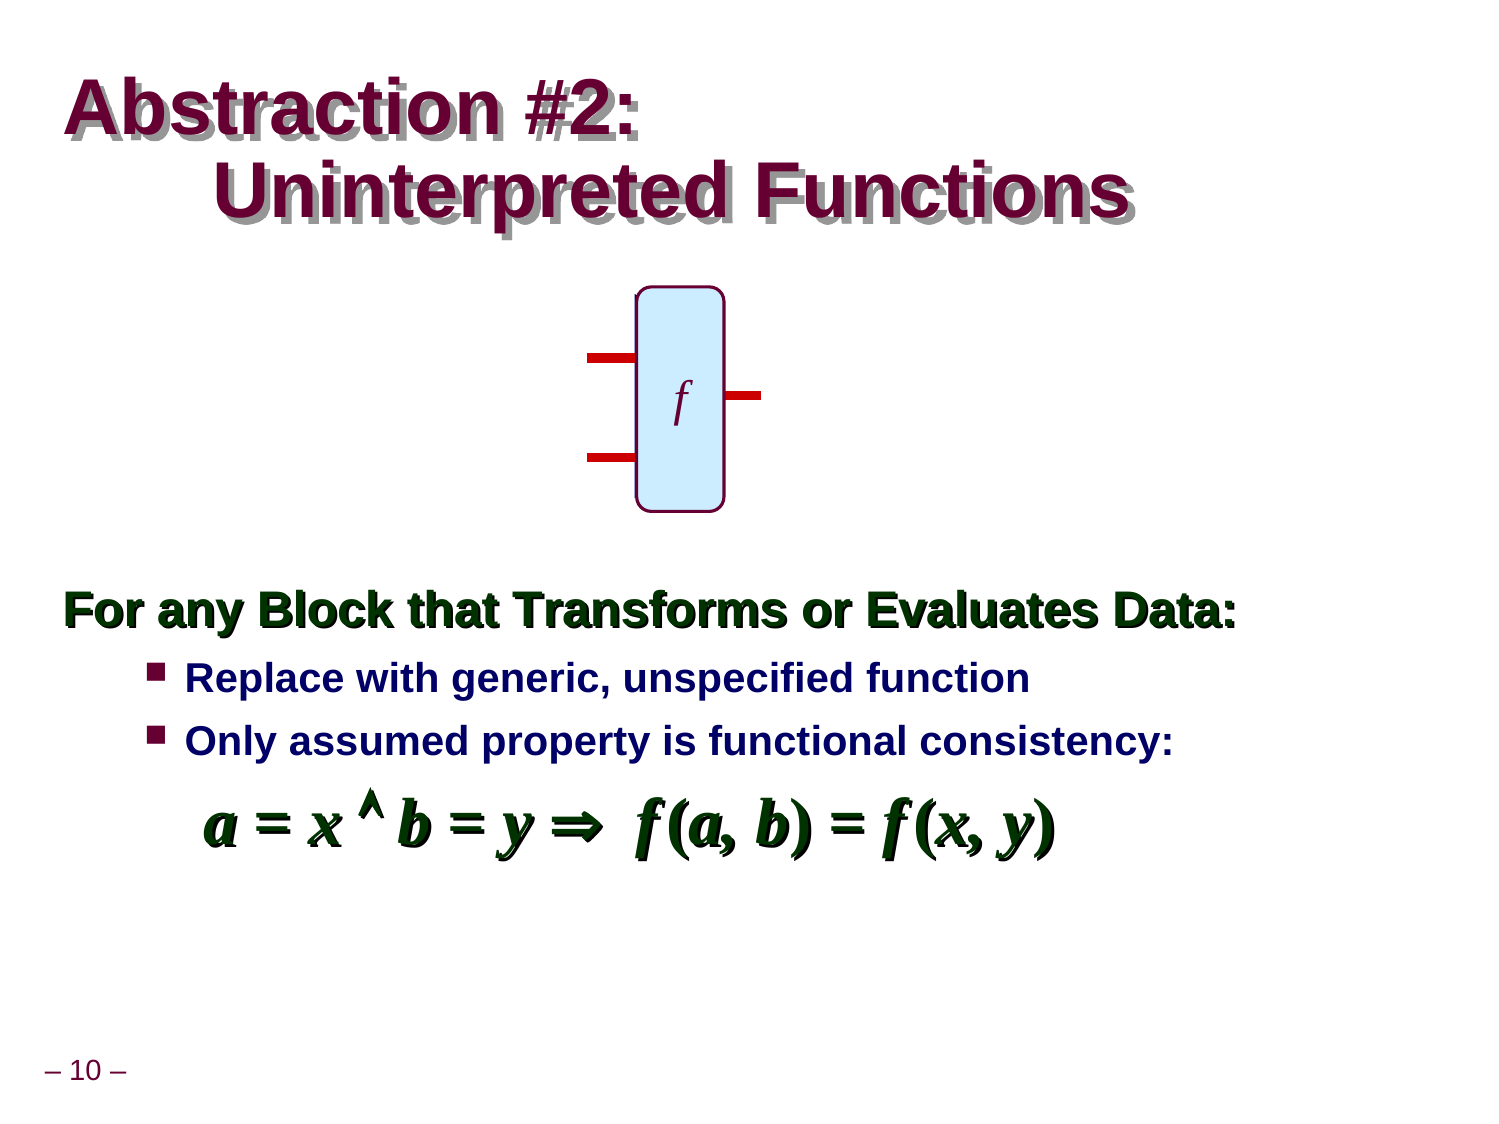

# Abstraction #2: Uninterpreted Functions
ALU
f
For any Block that Transforms or Evaluates Data:
Replace with generic, unspecified function
Only assumed property is functional consistency:
a = x  b = y  f (a, b) = f (x, y)